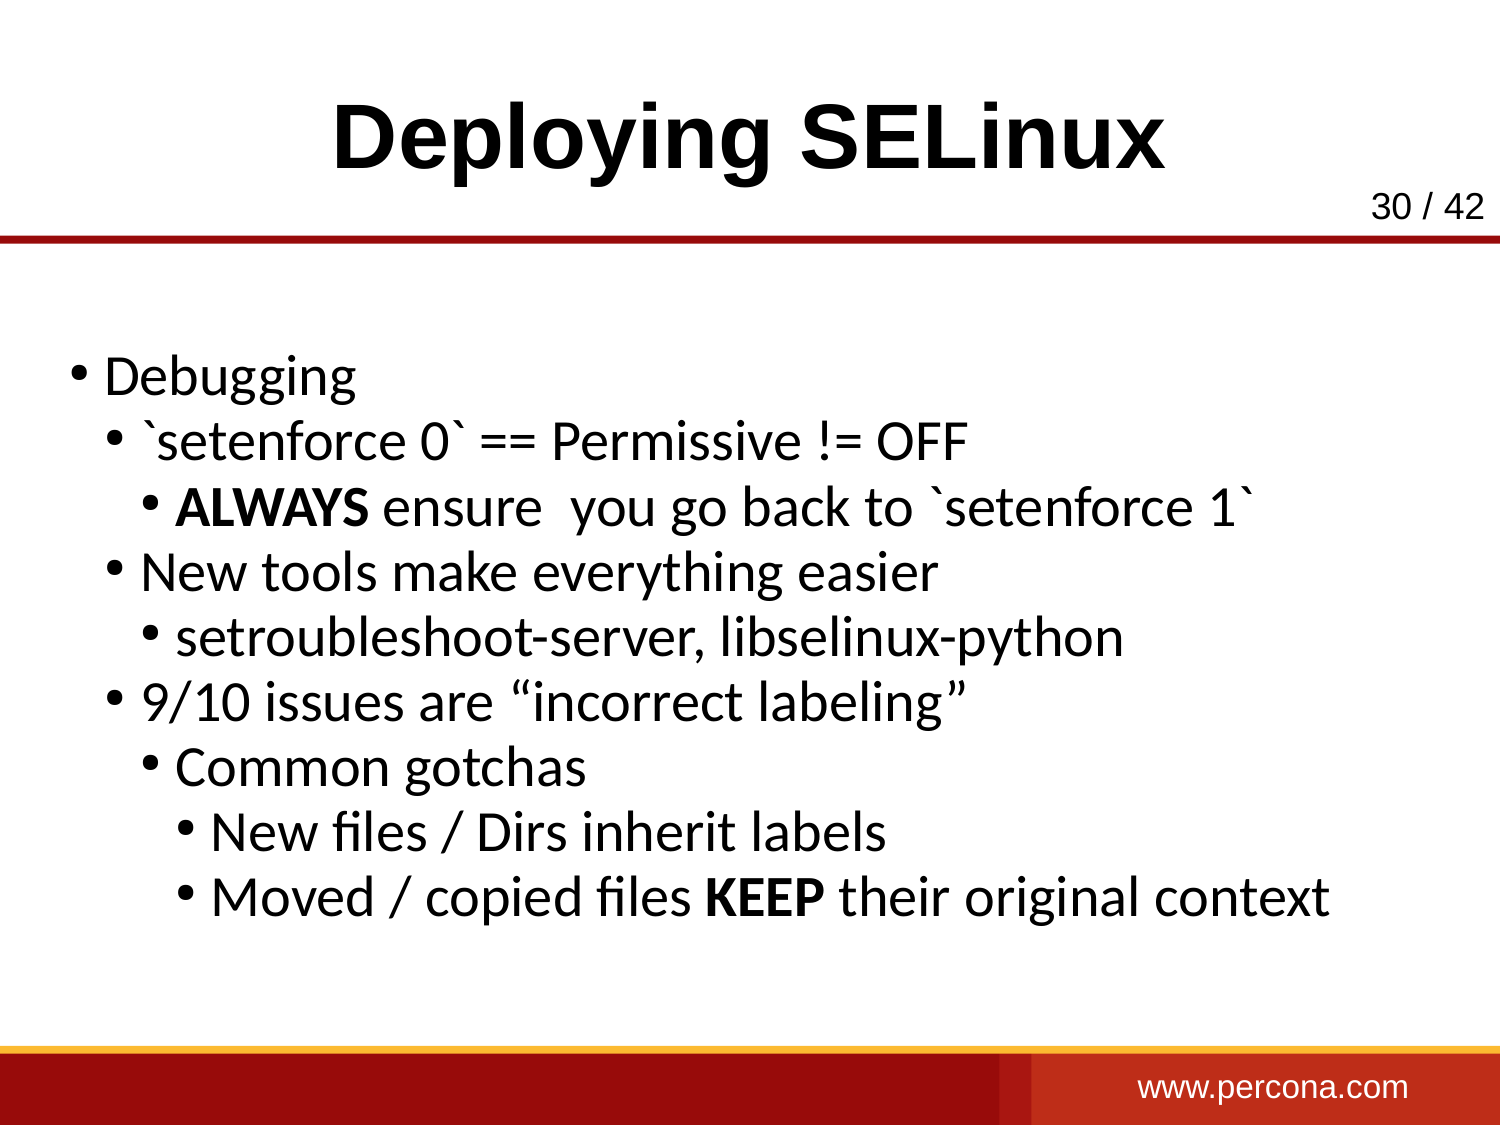

Deploying SELinux
Debugging
`setenforce 0` == Permissive != OFF
ALWAYS ensure you go back to `setenforce 1`
New tools make everything easier
setroubleshoot-server, libselinux-python
9/10 issues are “incorrect labeling”
Common gotchas
New files / Dirs inherit labels
Moved / copied files KEEP their original context